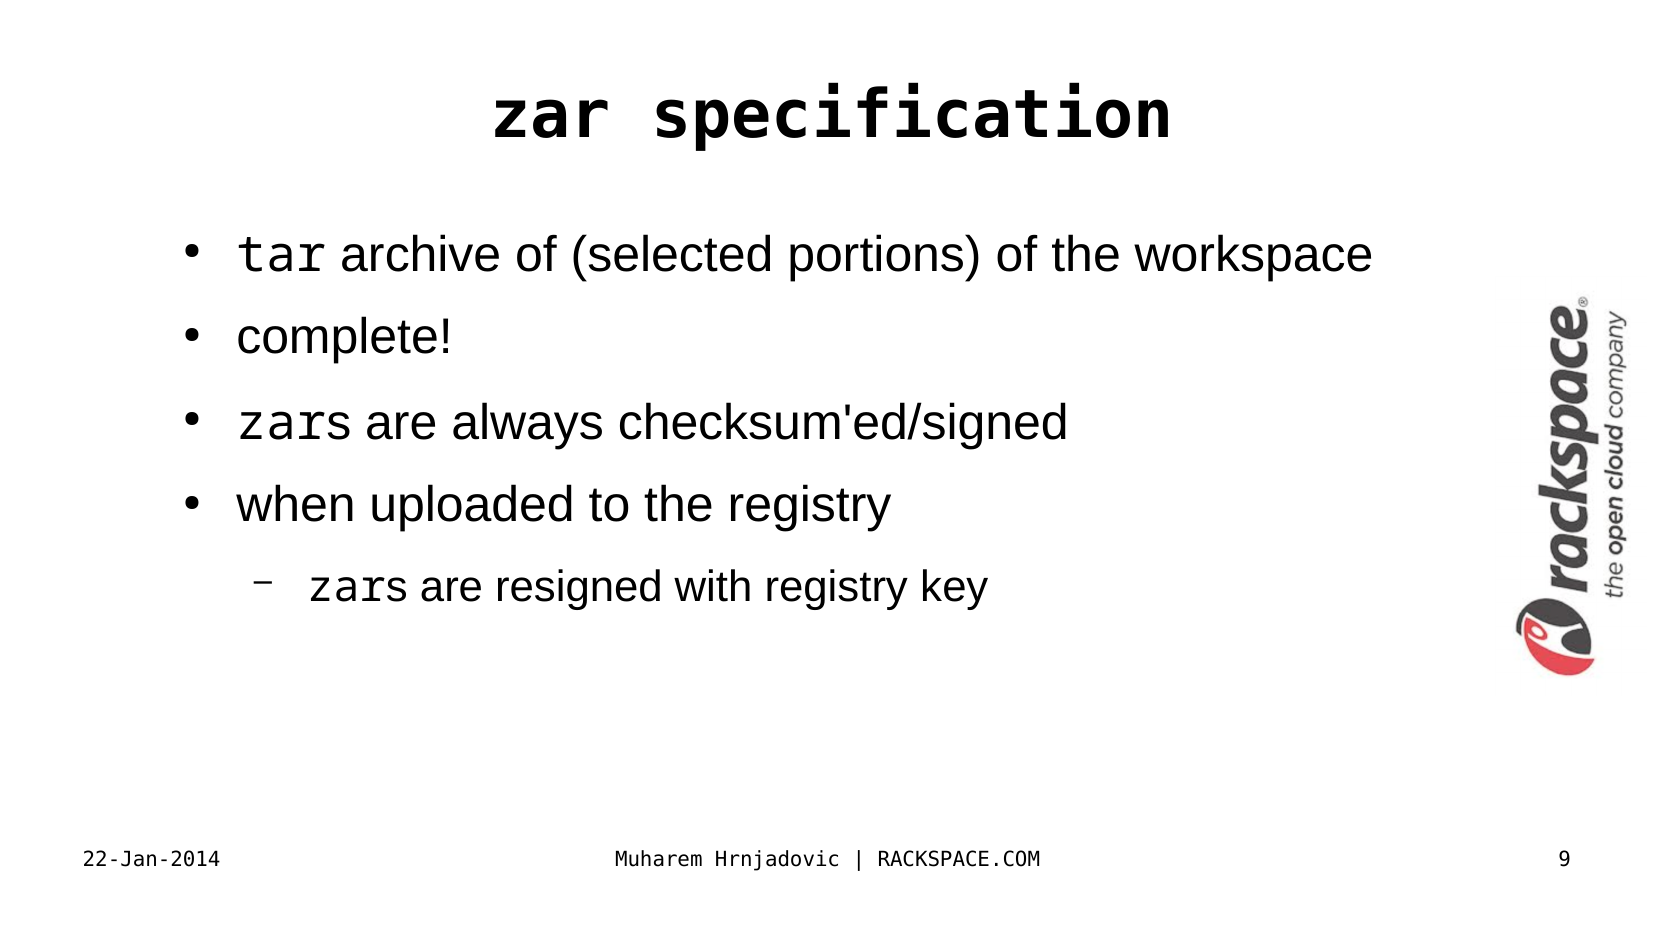

# zar specification
tar archive of (selected portions) of the workspace
complete!
zars are always checksum'ed/signed
when uploaded to the registry
zars are resigned with registry key
22-Jan-2014
Muharem Hrnjadovic | RACKSPACE.COM
9